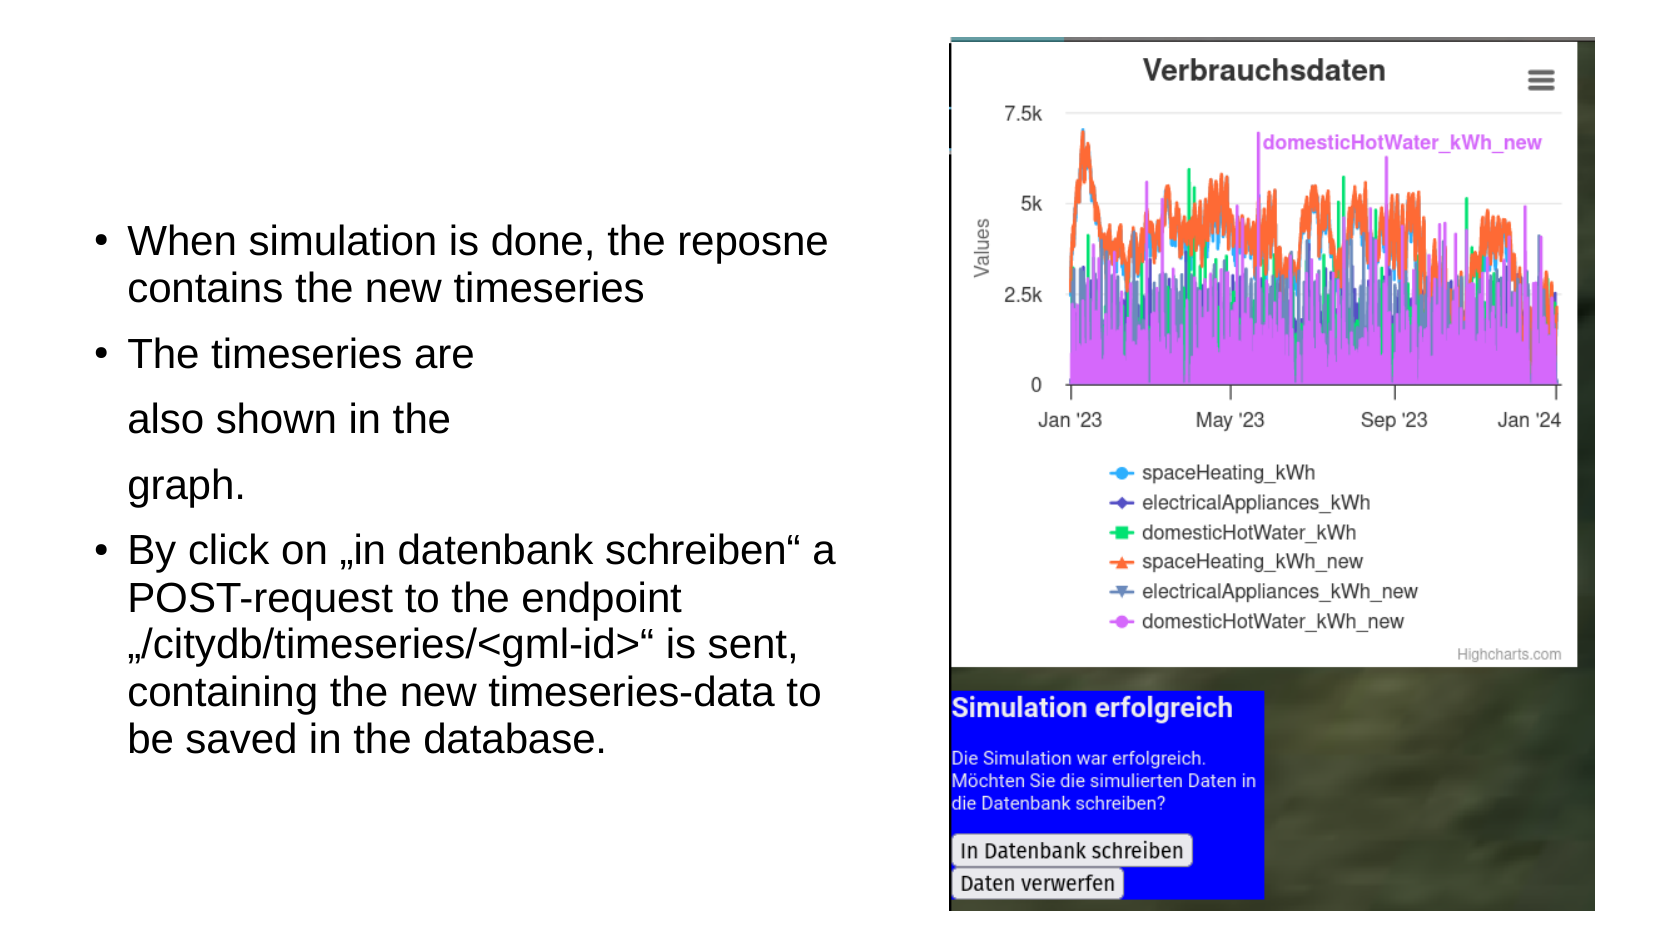

#
When simulation is done, the reposne contains the new timeseries
The timeseries are
also shown in the
graph.
By click on „in datenbank schreiben“ a POST-request to the endpoint „/citydb/timeseries/<gml-id>“ is sent, containing the new timeseries-data to be saved in the database.